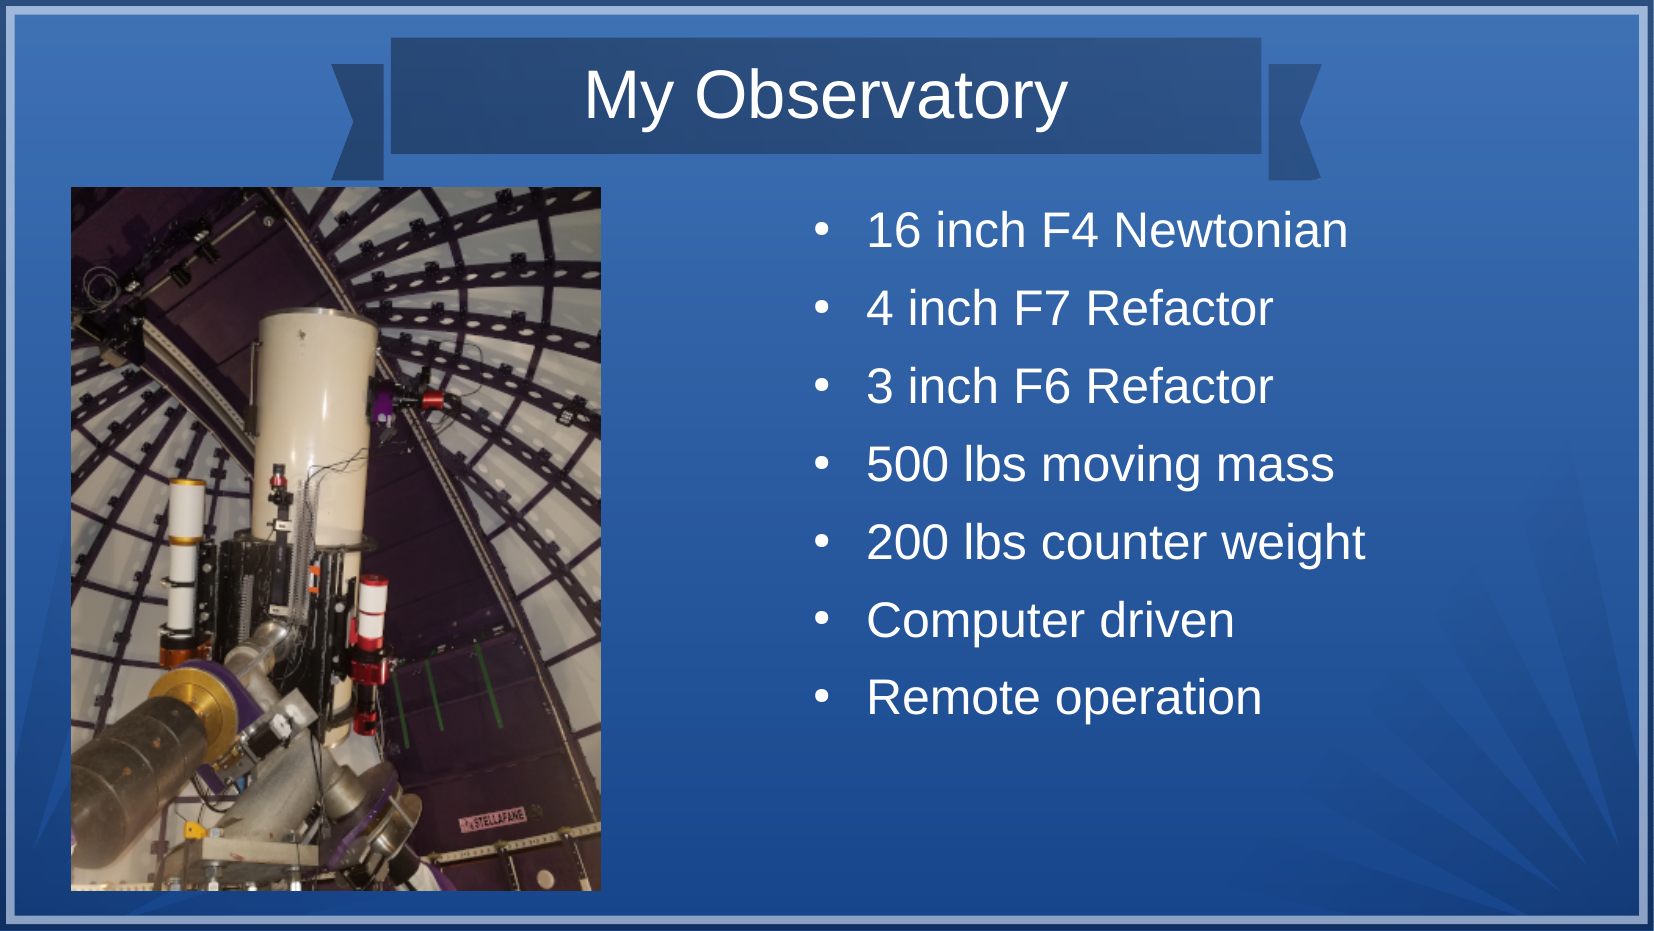

# My Observatory
16 inch F4 Newtonian
4 inch F7 Refactor
3 inch F6 Refactor
500 lbs moving mass
200 lbs counter weight
Computer driven
Remote operation